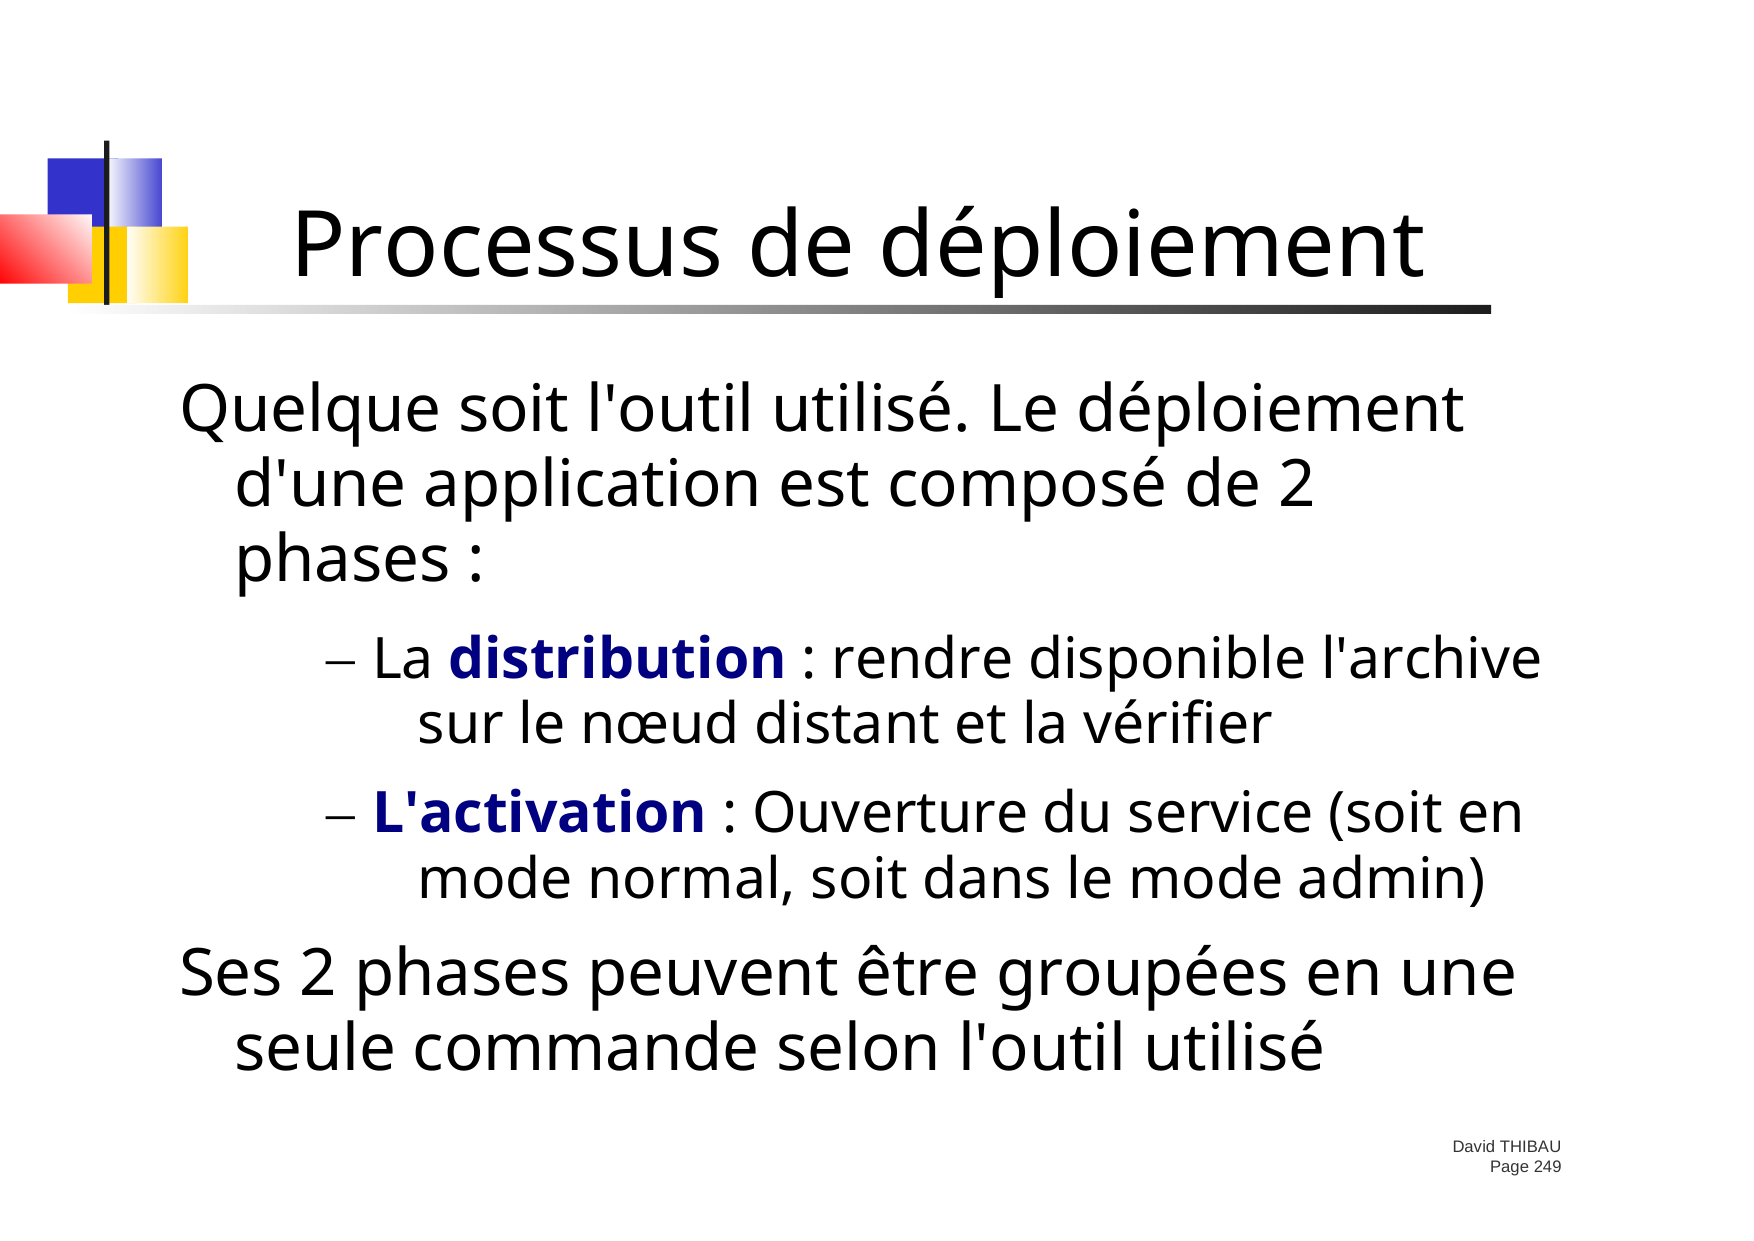

# Processus de déploiement
Quelque soit l'outil utilisé. Le déploiement d'une application est composé de 2 phases :
La distribution : rendre disponible l'archive sur le nœud distant et la vérifier
L'activation : Ouverture du service (soit en mode normal, soit dans le mode admin)
Ses 2 phases peuvent être groupées en une seule commande selon l'outil utilisé